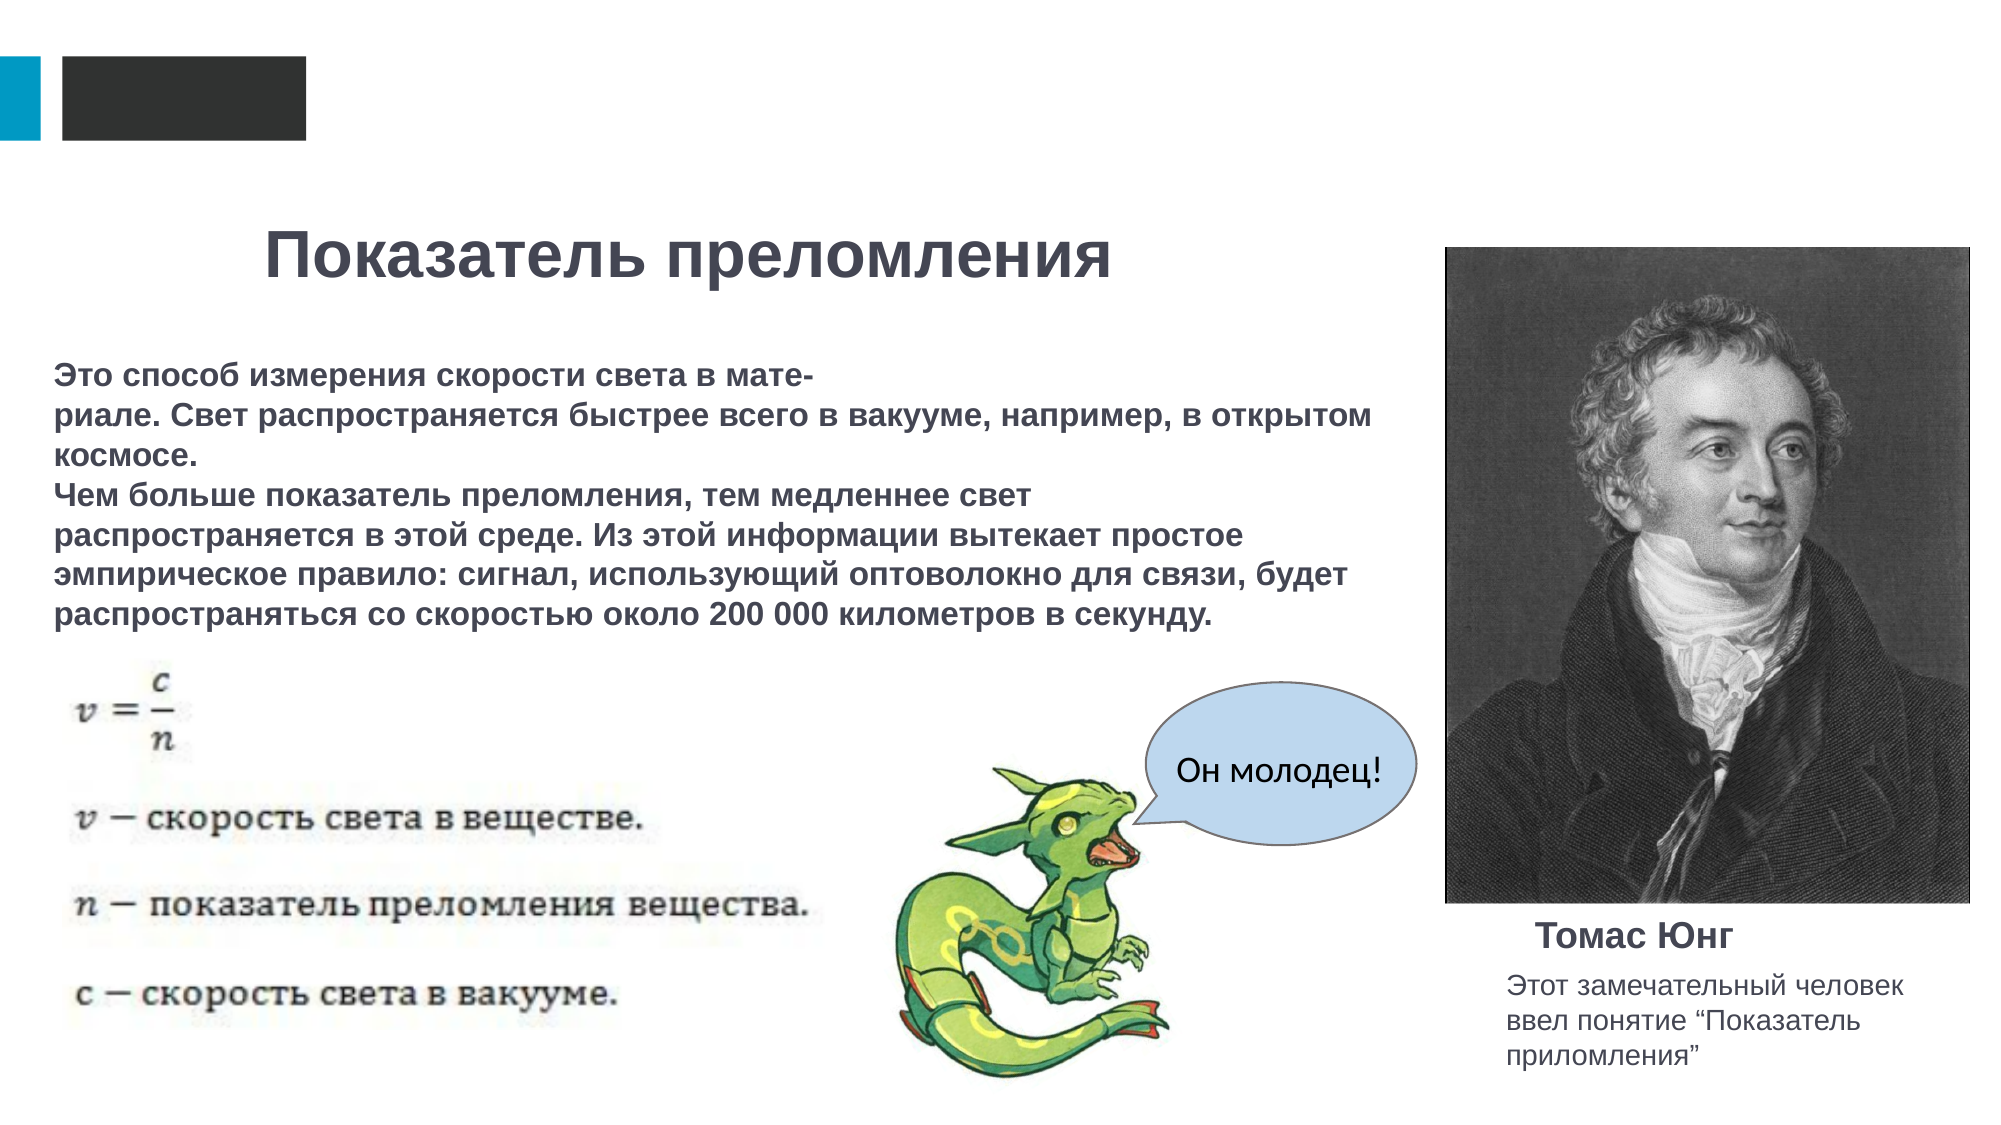

Показатель преломления
Это способ измерения скорости света в мате-
риале. Свет распространяется быстрее всего в вакууме, например, в открытом
космосе.
Чем больше показатель преломления, тем медленнее свет
распространяется в этой среде. Из этой информации вытекает простое
эмпирическое правило: сигнал, использующий оптоволокно для связи, будет
распространяться со скоростью около 200 000 километров в секунду.
Он молодец!
Томас Юнг
Этот замечательный человек ввел понятие “Показатель приломления”